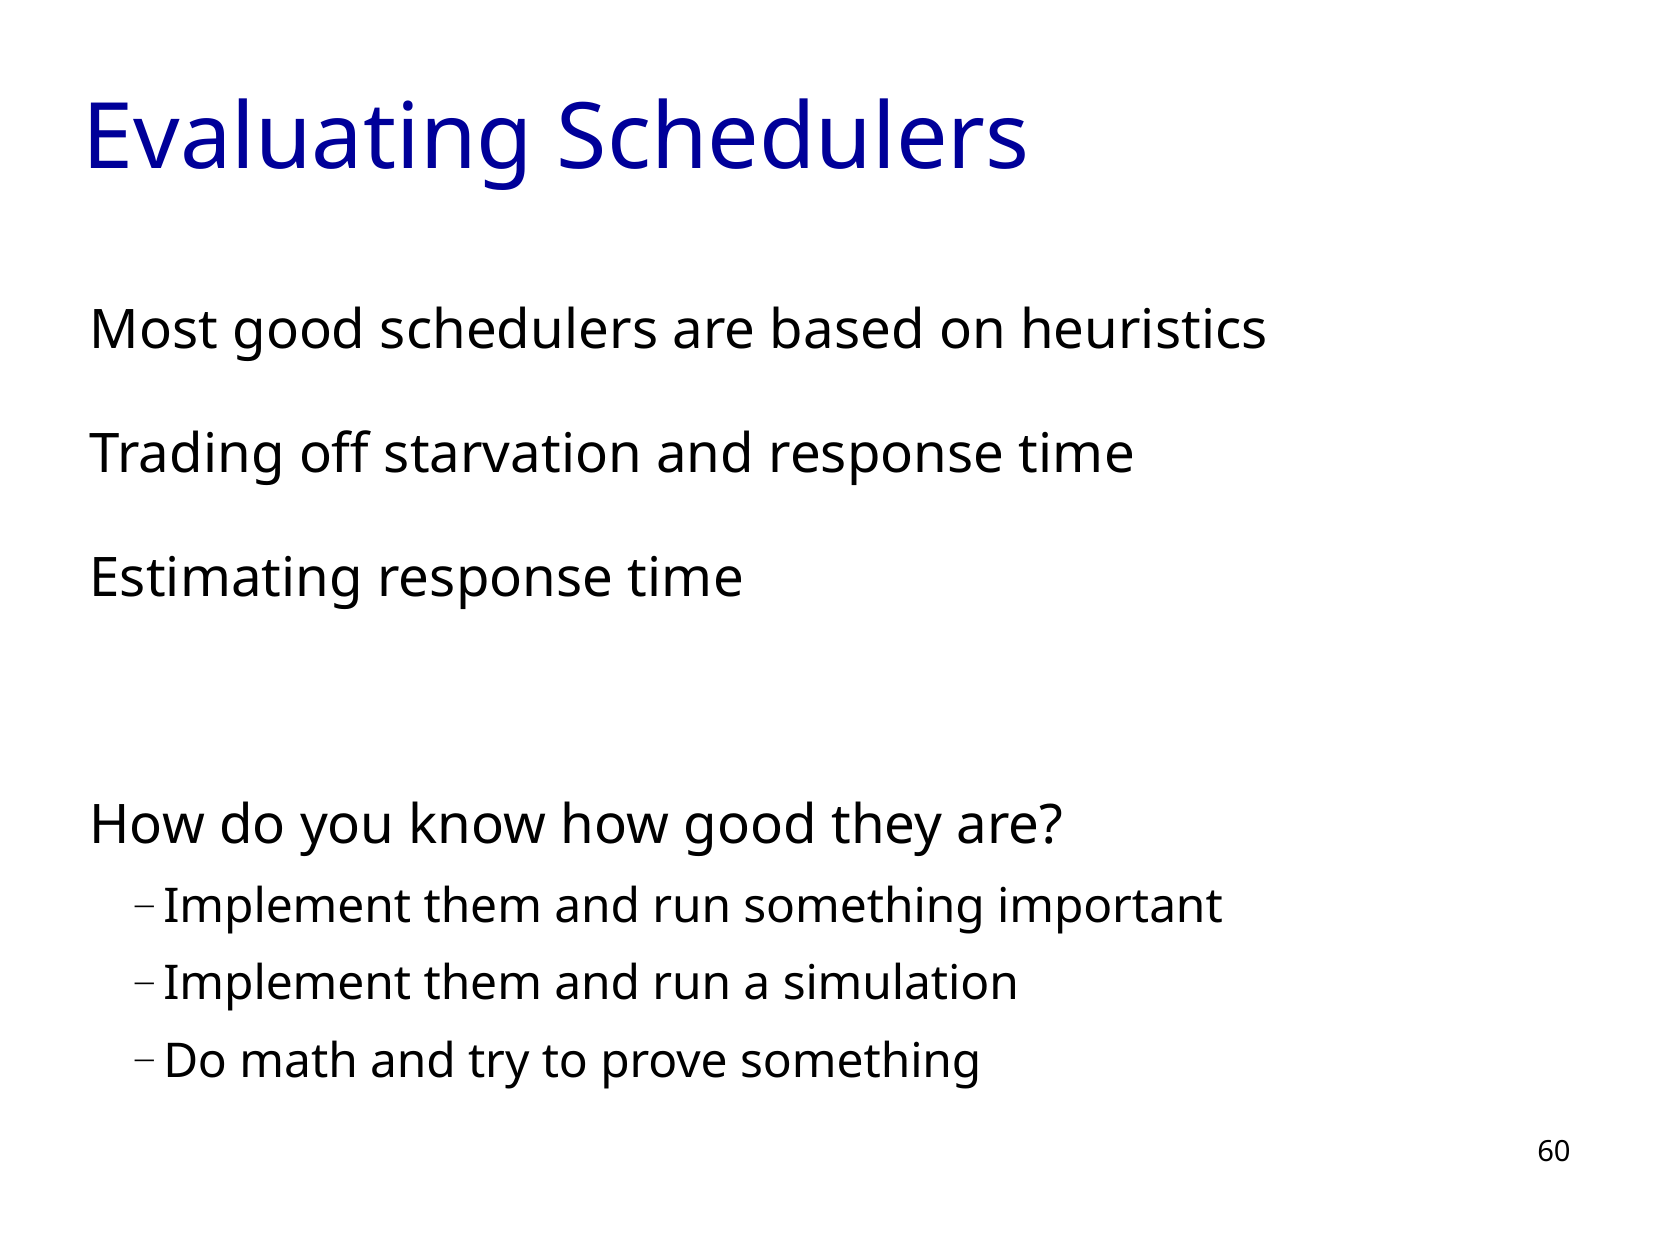

# Evaluating Schedulers
Most good schedulers are based on heuristics
Trading off starvation and response time
Estimating response time
How do you know how good they are?
Implement them and run something important
Implement them and run a simulation
Do math and try to prove something
60